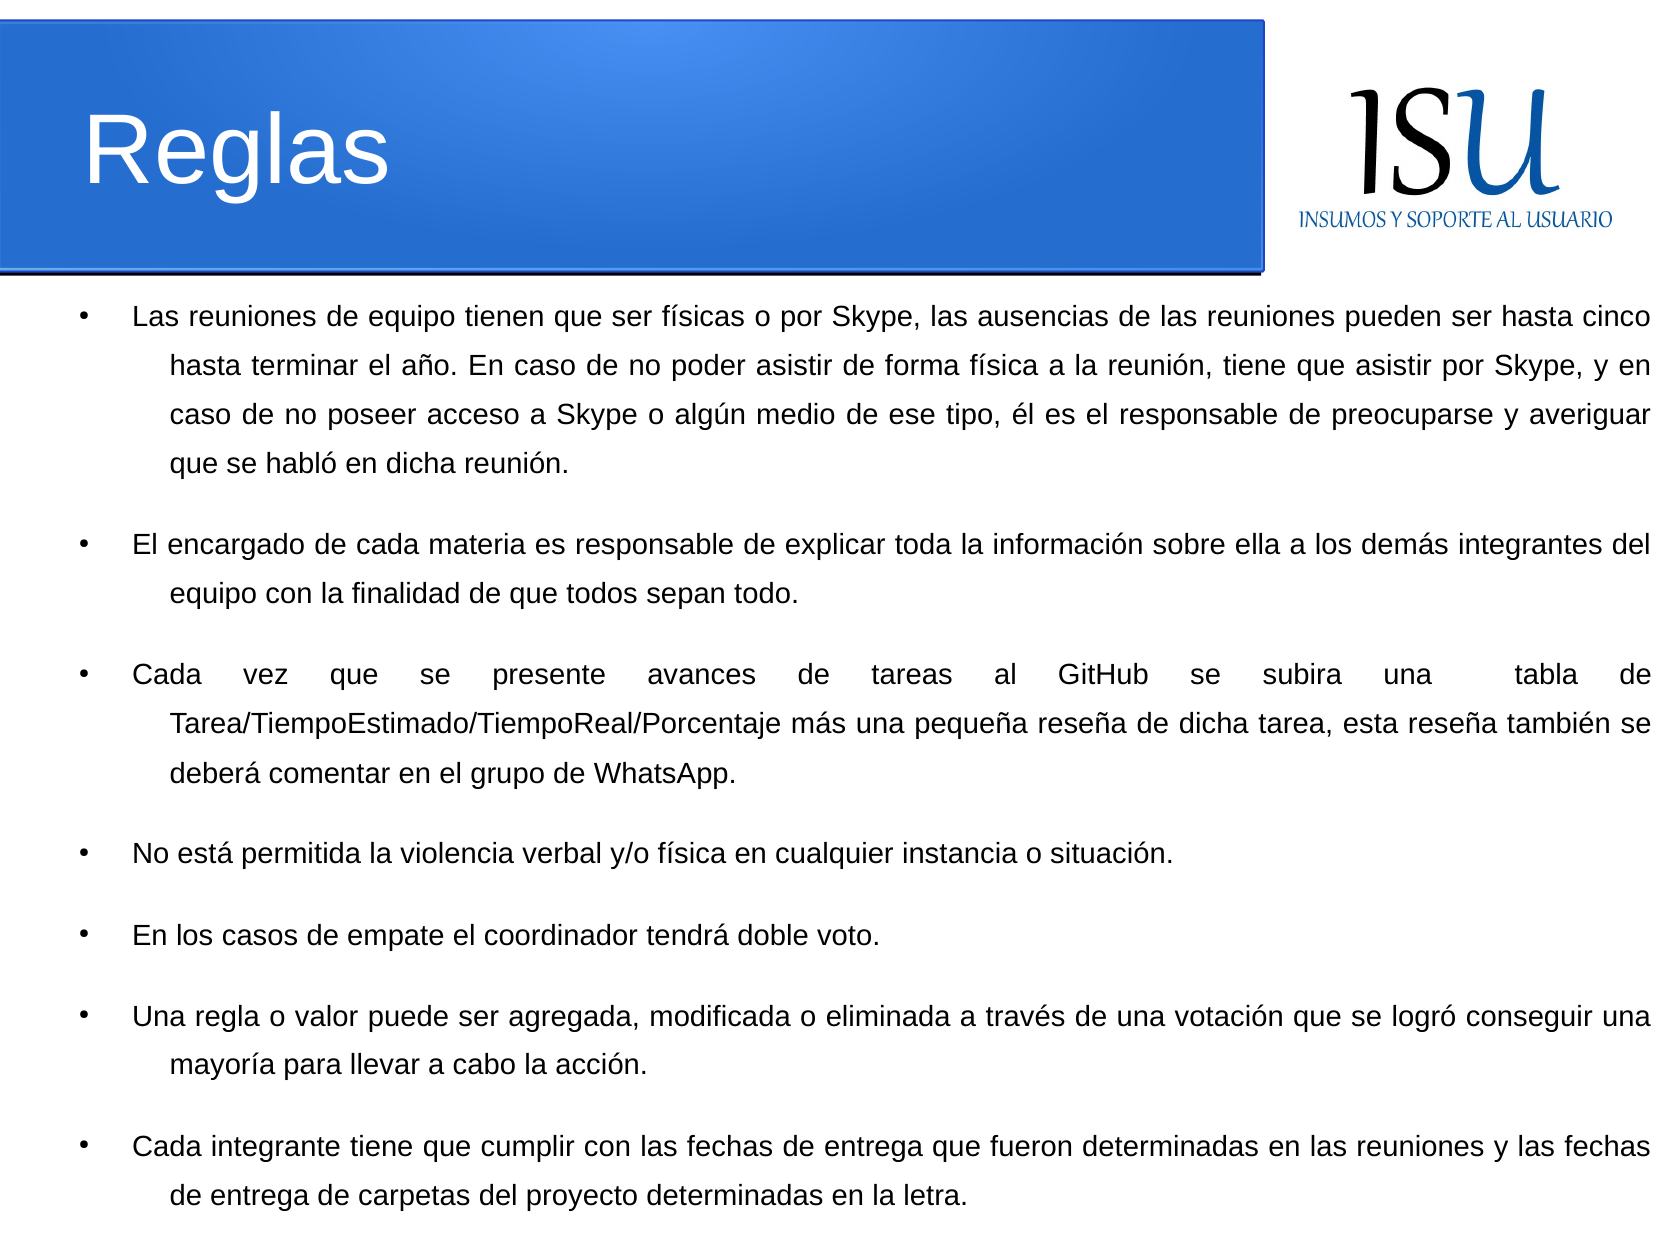

# Reglas
Las reuniones de equipo tienen que ser físicas o por Skype, las ausencias de las reuniones pueden ser hasta cinco hasta terminar el año. En caso de no poder asistir de forma física a la reunión, tiene que asistir por Skype, y en caso de no poseer acceso a Skype o algún medio de ese tipo, él es el responsable de preocuparse y averiguar que se habló en dicha reunión.
El encargado de cada materia es responsable de explicar toda la información sobre ella a los demás integrantes del equipo con la finalidad de que todos sepan todo.
Cada vez que se presente avances de tareas al GitHub se subira una tabla de Tarea/TiempoEstimado/TiempoReal/Porcentaje más una pequeña reseña de dicha tarea, esta reseña también se deberá comentar en el grupo de WhatsApp.
No está permitida la violencia verbal y/o física en cualquier instancia o situación.
En los casos de empate el coordinador tendrá doble voto.
Una regla o valor puede ser agregada, modificada o eliminada a través de una votación que se logró conseguir una mayoría para llevar a cabo la acción.
Cada integrante tiene que cumplir con las fechas de entrega que fueron determinadas en las reuniones y las fechas de entrega de carpetas del proyecto determinadas en la letra.